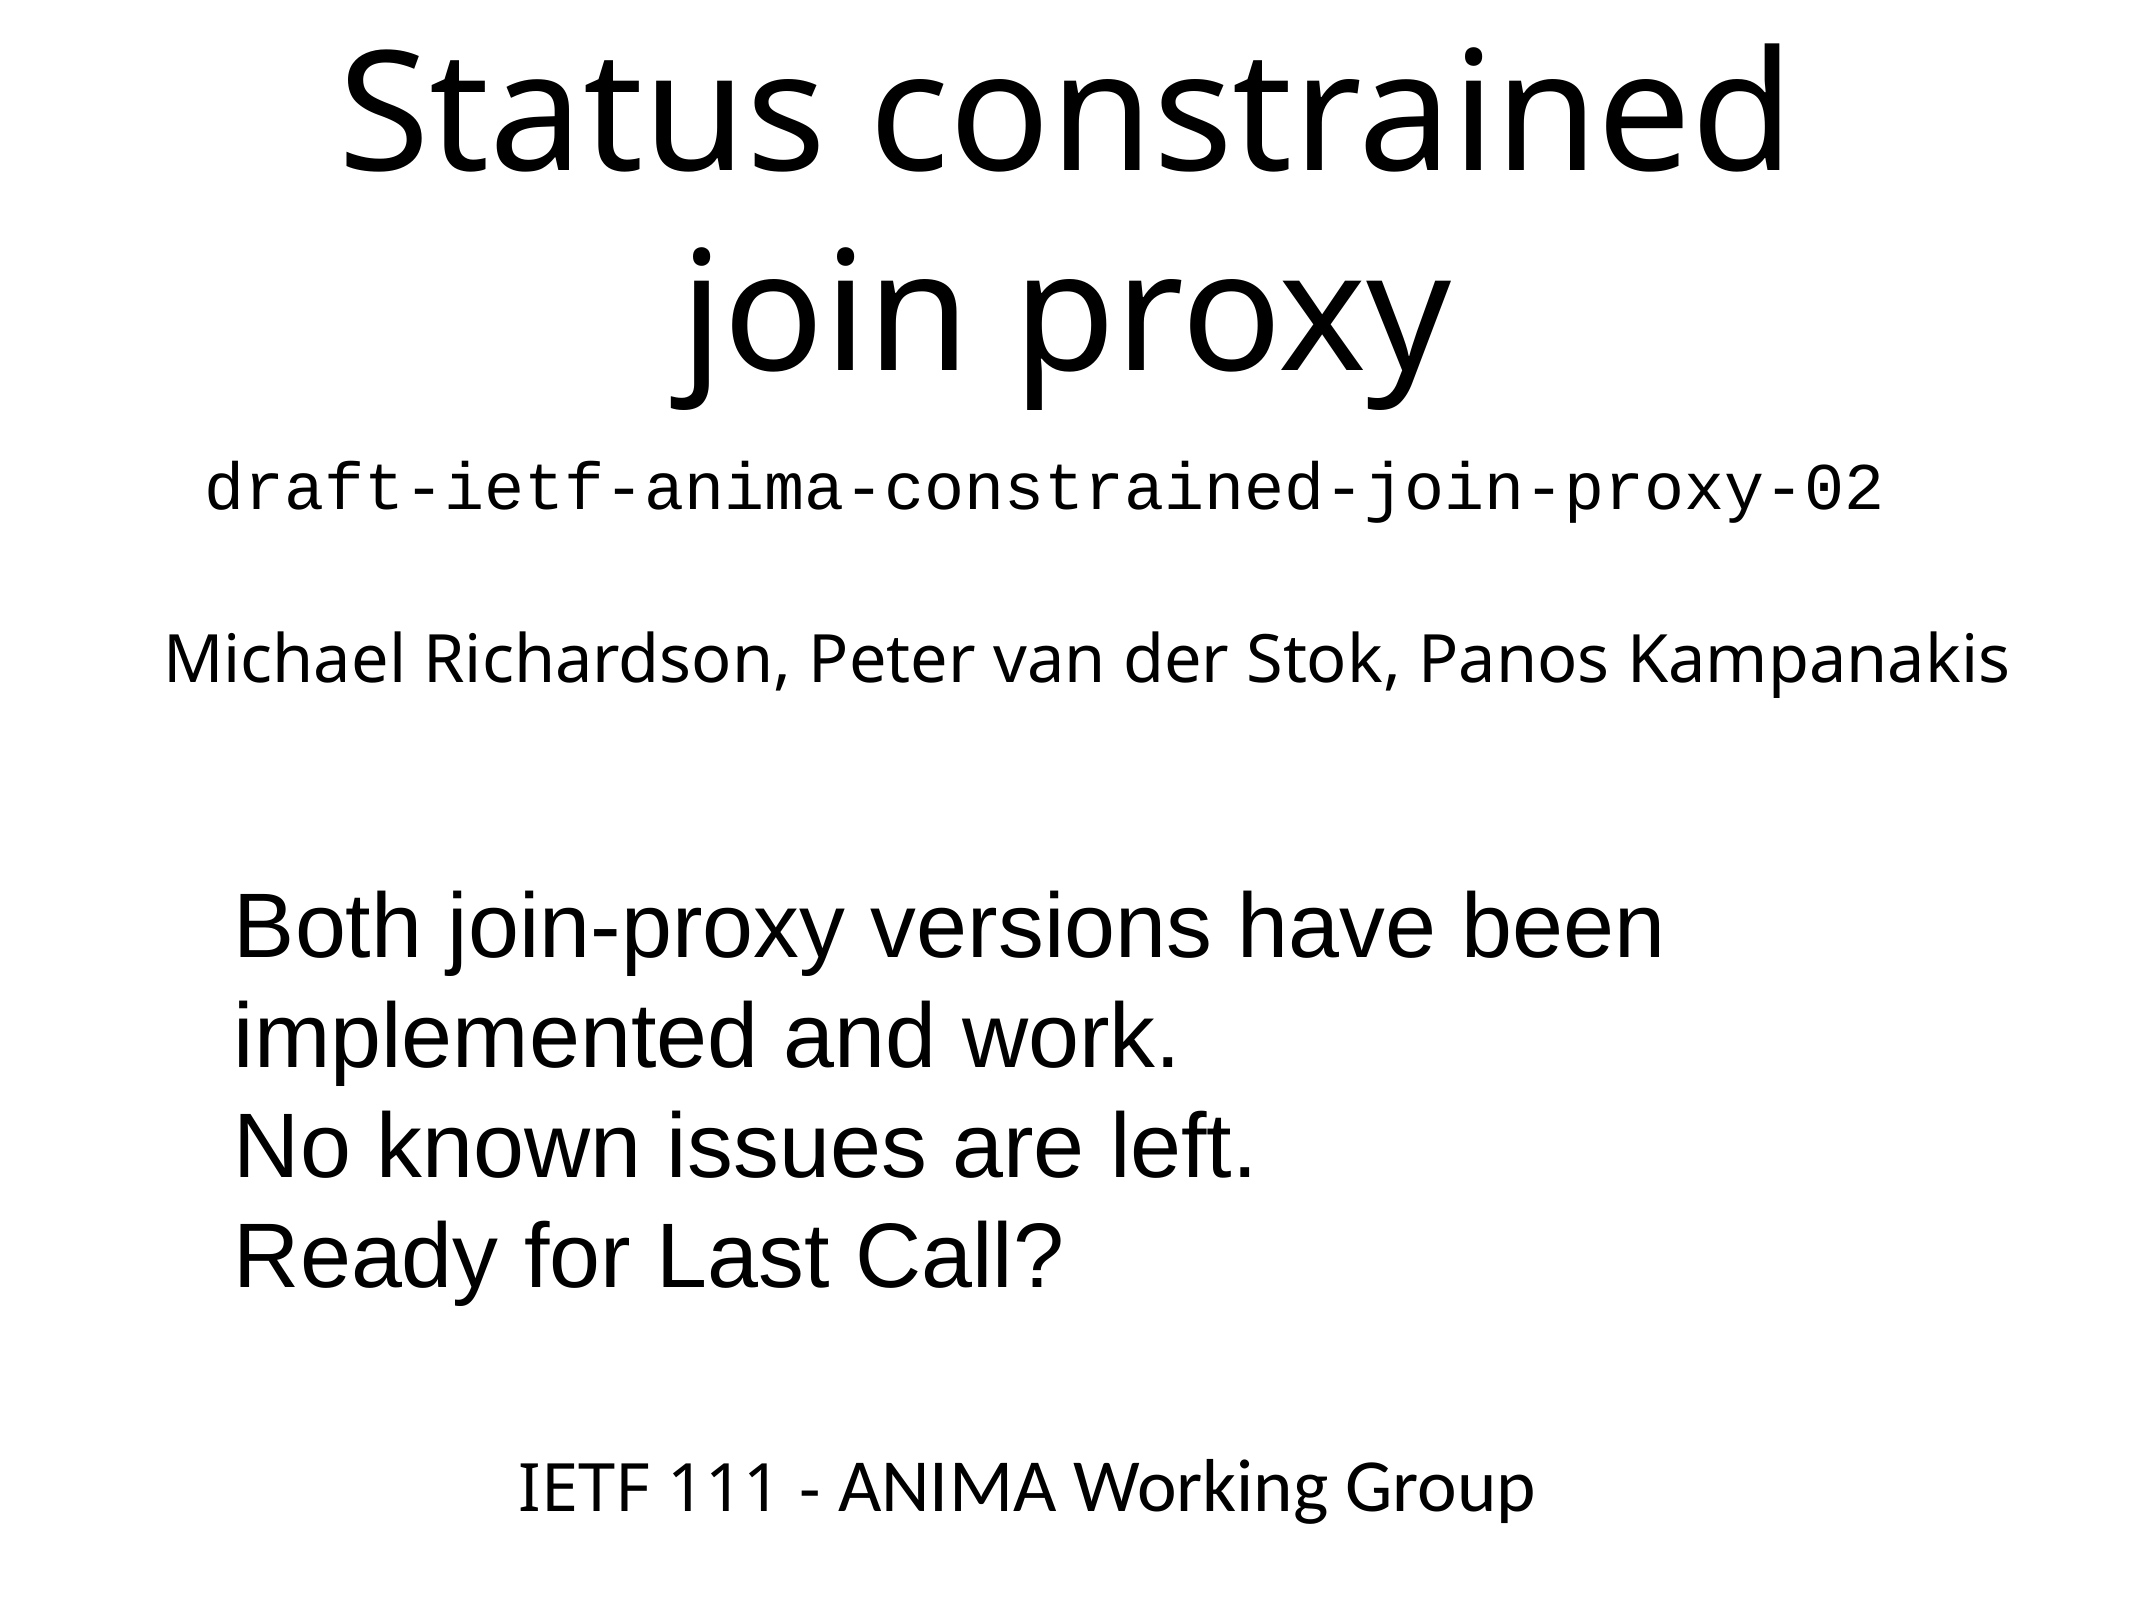

# Status constrained join proxy
draft-ietf-anima-constrained-join-proxy-02
Michael Richardson, Peter van der Stok, Panos Kampanakis
Both join-proxy versions have been implemented and work.
No known issues are left.
Ready for Last Call?
IETF 111 - ANIMA Working Group